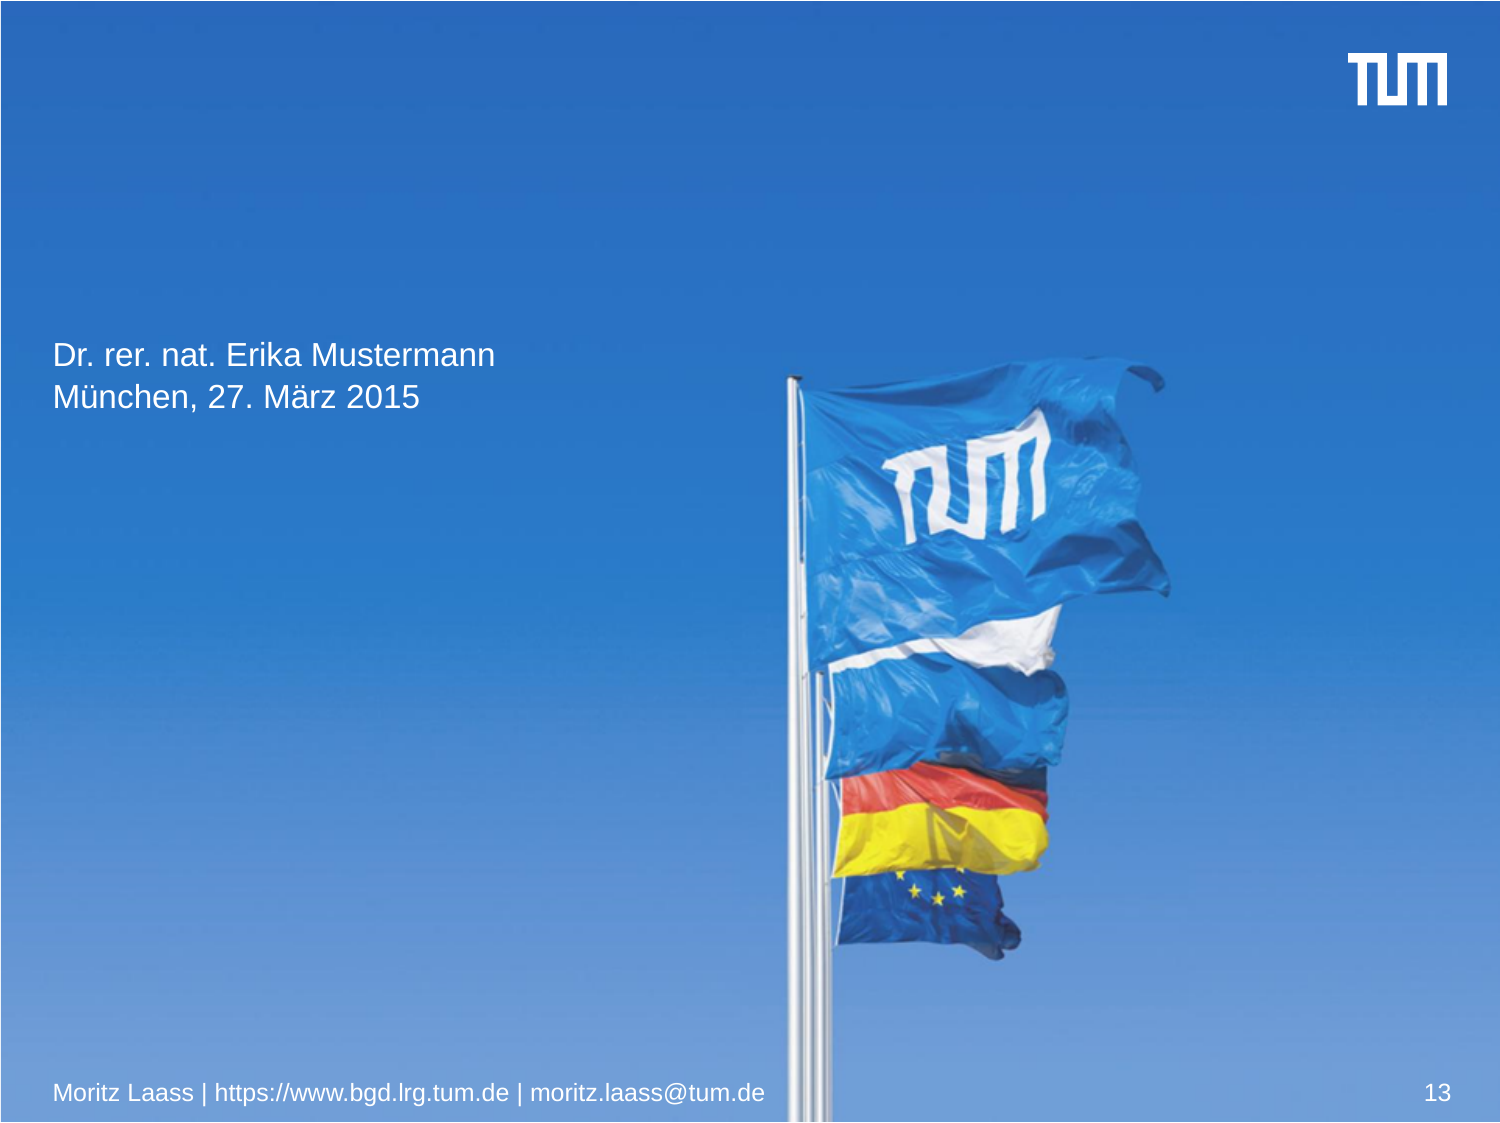

#
Dr. rer. nat. Erika Mustermann
München, 27. März 2015
Moritz Laass | https://www.bgd.lrg.tum.de | moritz.laass@tum.de
13